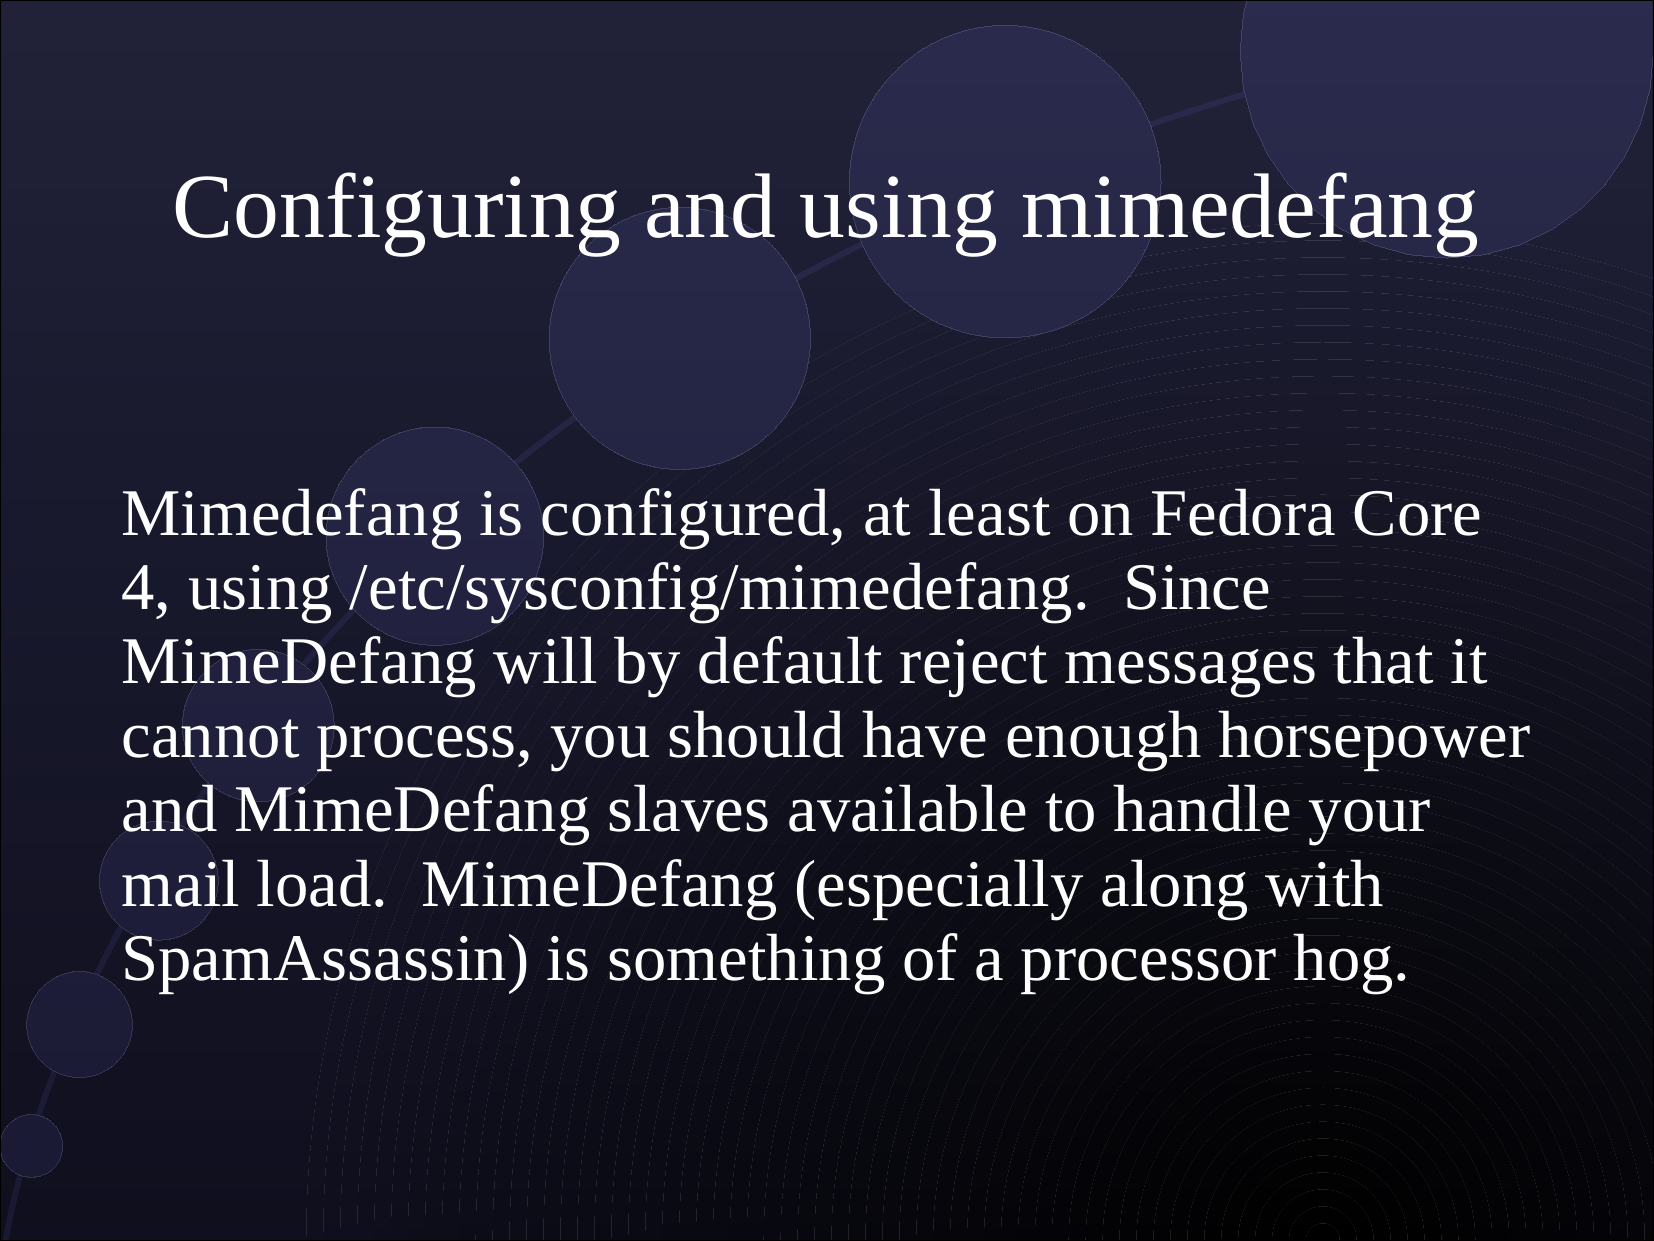

# Configuring and using mimedefang
Mimedefang is configured, at least on Fedora Core 4, using /etc/sysconfig/mimedefang. Since MimeDefang will by default reject messages that it cannot process, you should have enough horsepower and MimeDefang slaves available to handle your mail load. MimeDefang (especially along with SpamAssassin) is something of a processor hog.